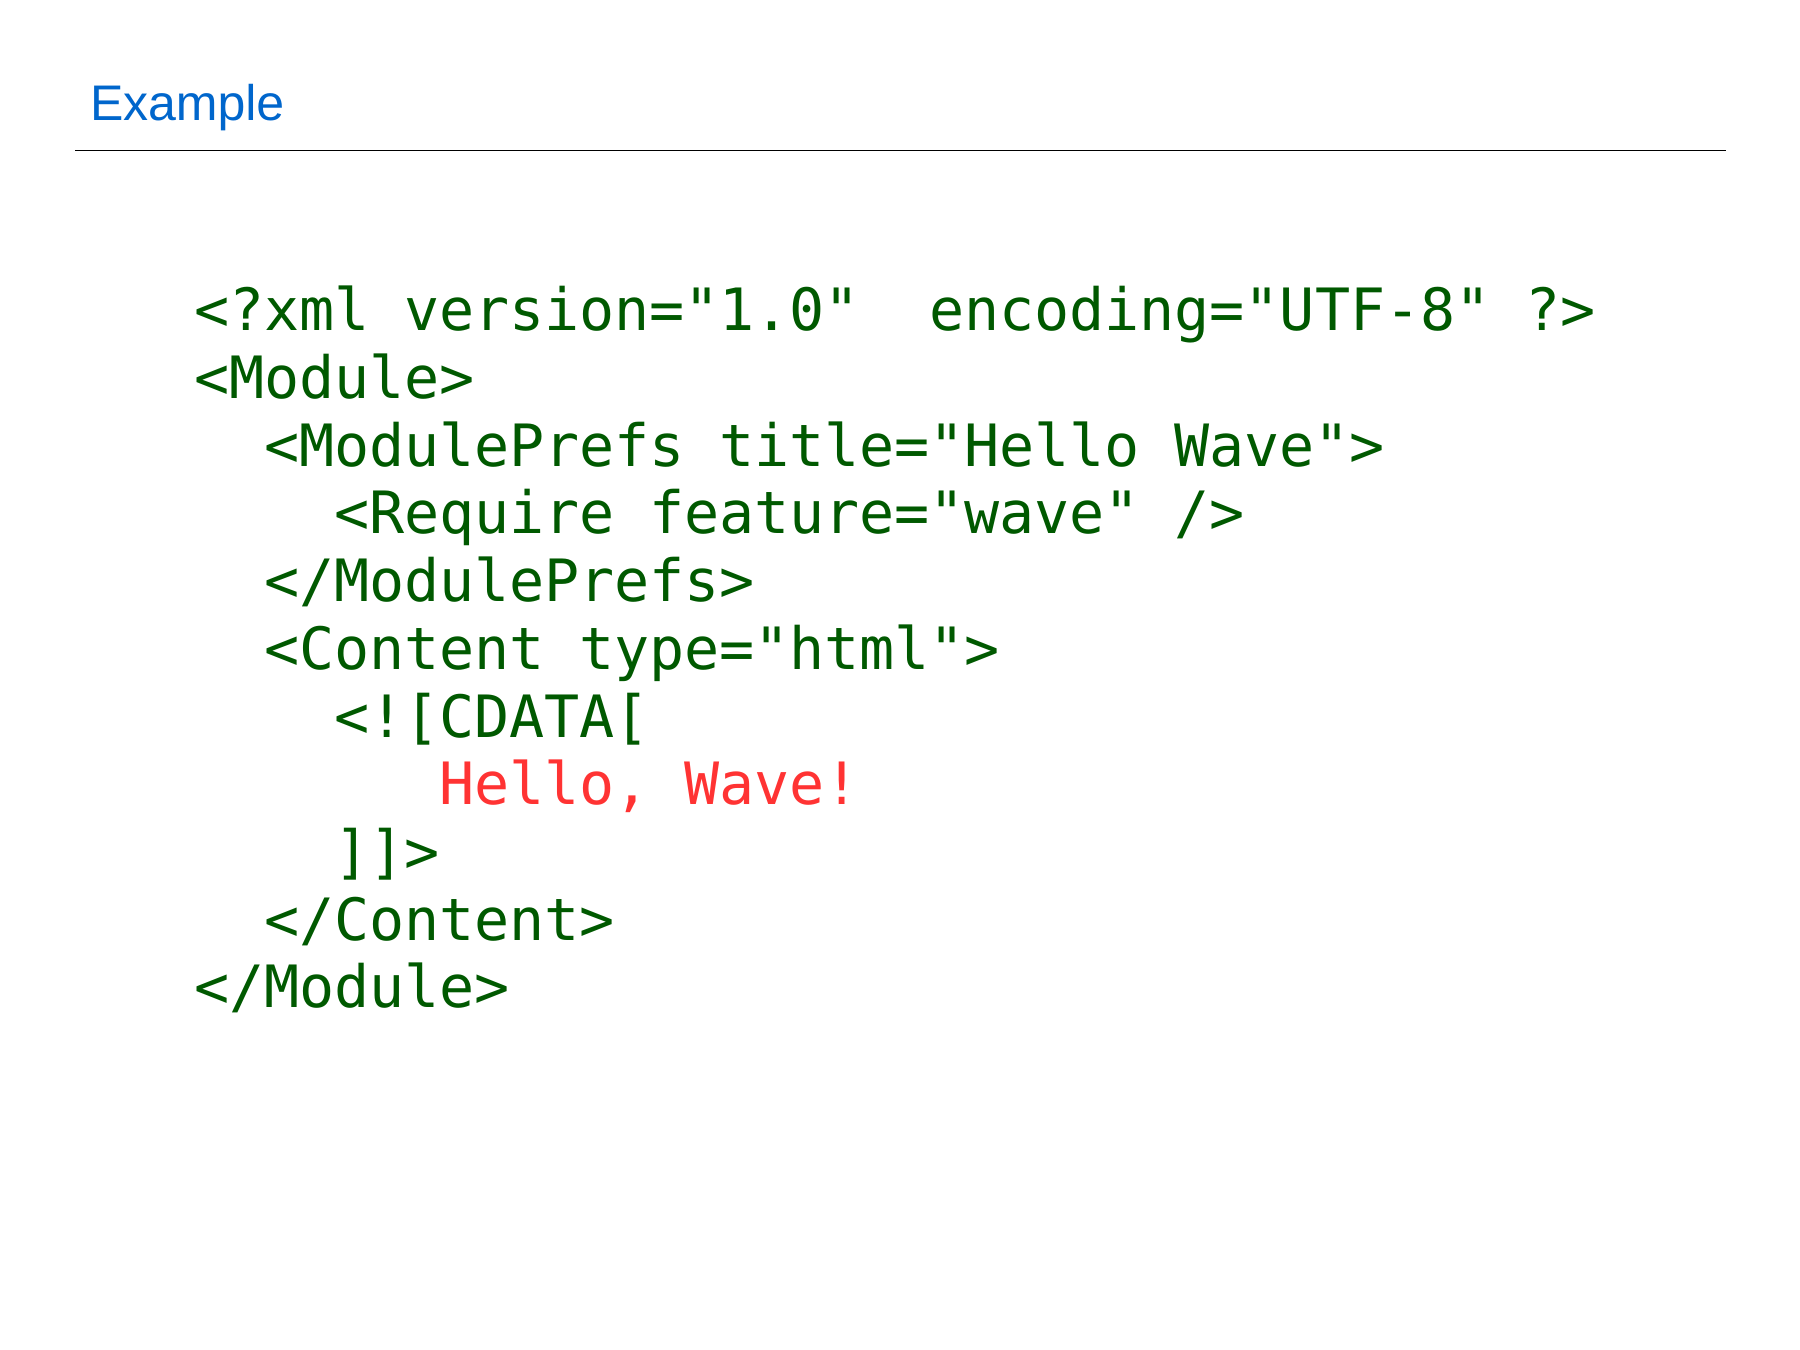

# Example
<?xml version="1.0" encoding="UTF-8" ?>
<Module>
 <ModulePrefs title="Hello Wave">
 <Require feature="wave" />
 </ModulePrefs>
 <Content type="html">
 <![CDATA[
 Hello, Wave!
 ]]>
 </Content>
</Module>